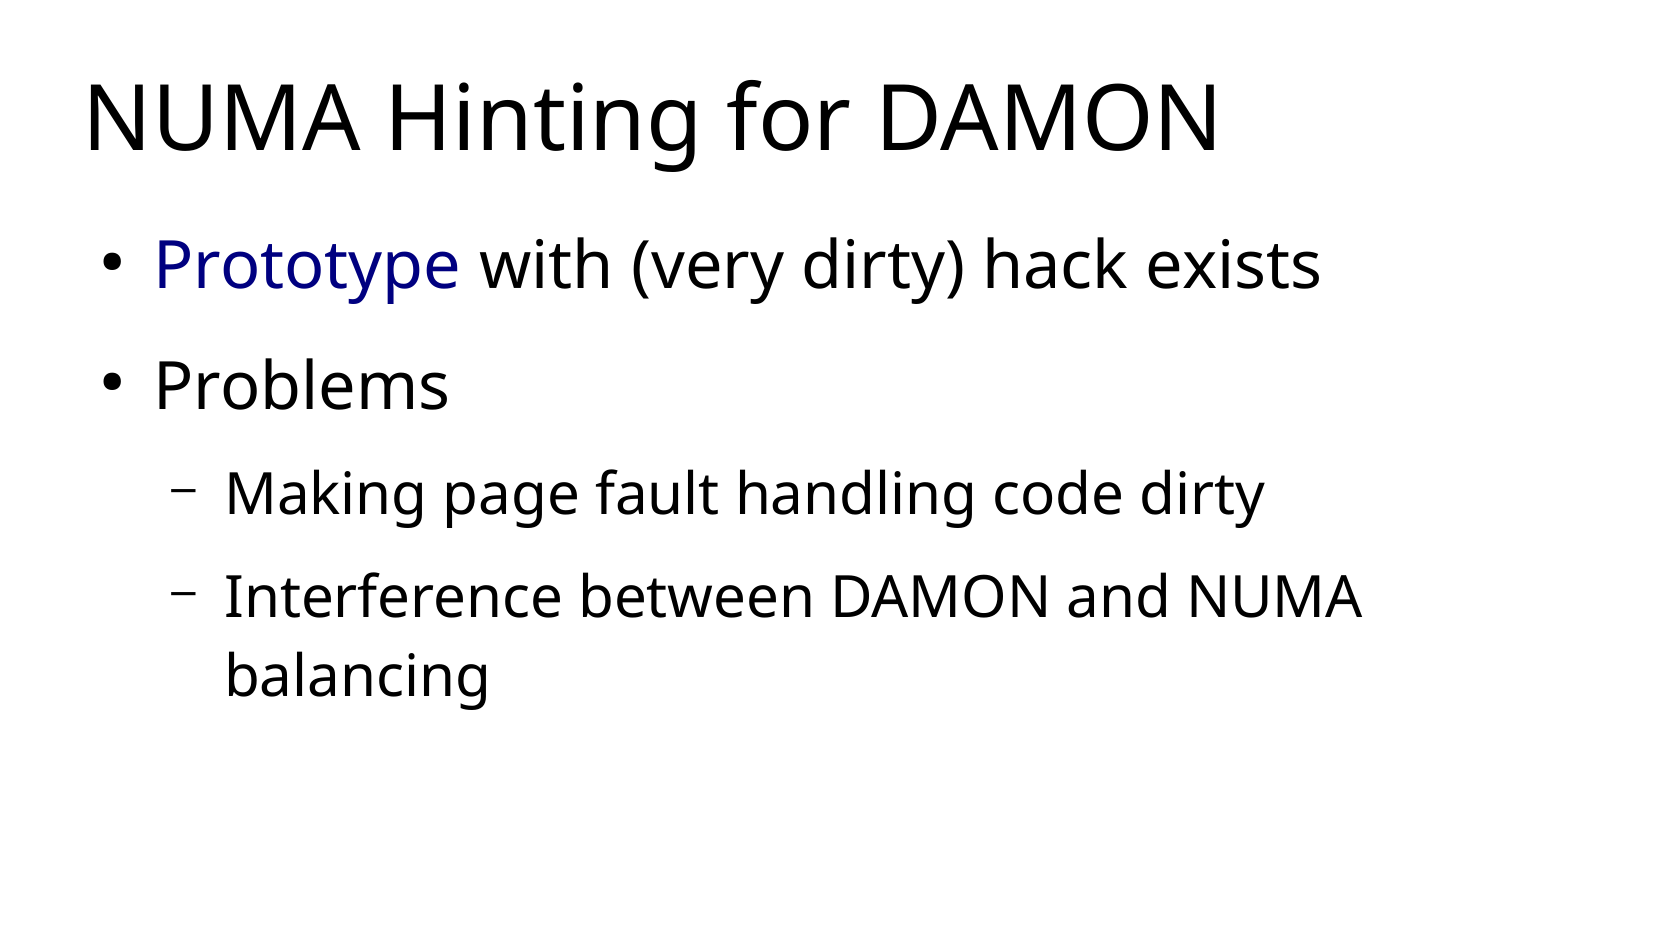

# NUMA Hinting for DAMON
Prototype with (very dirty) hack exists
Problems
Making page fault handling code dirty
Interference between DAMON and NUMA balancing